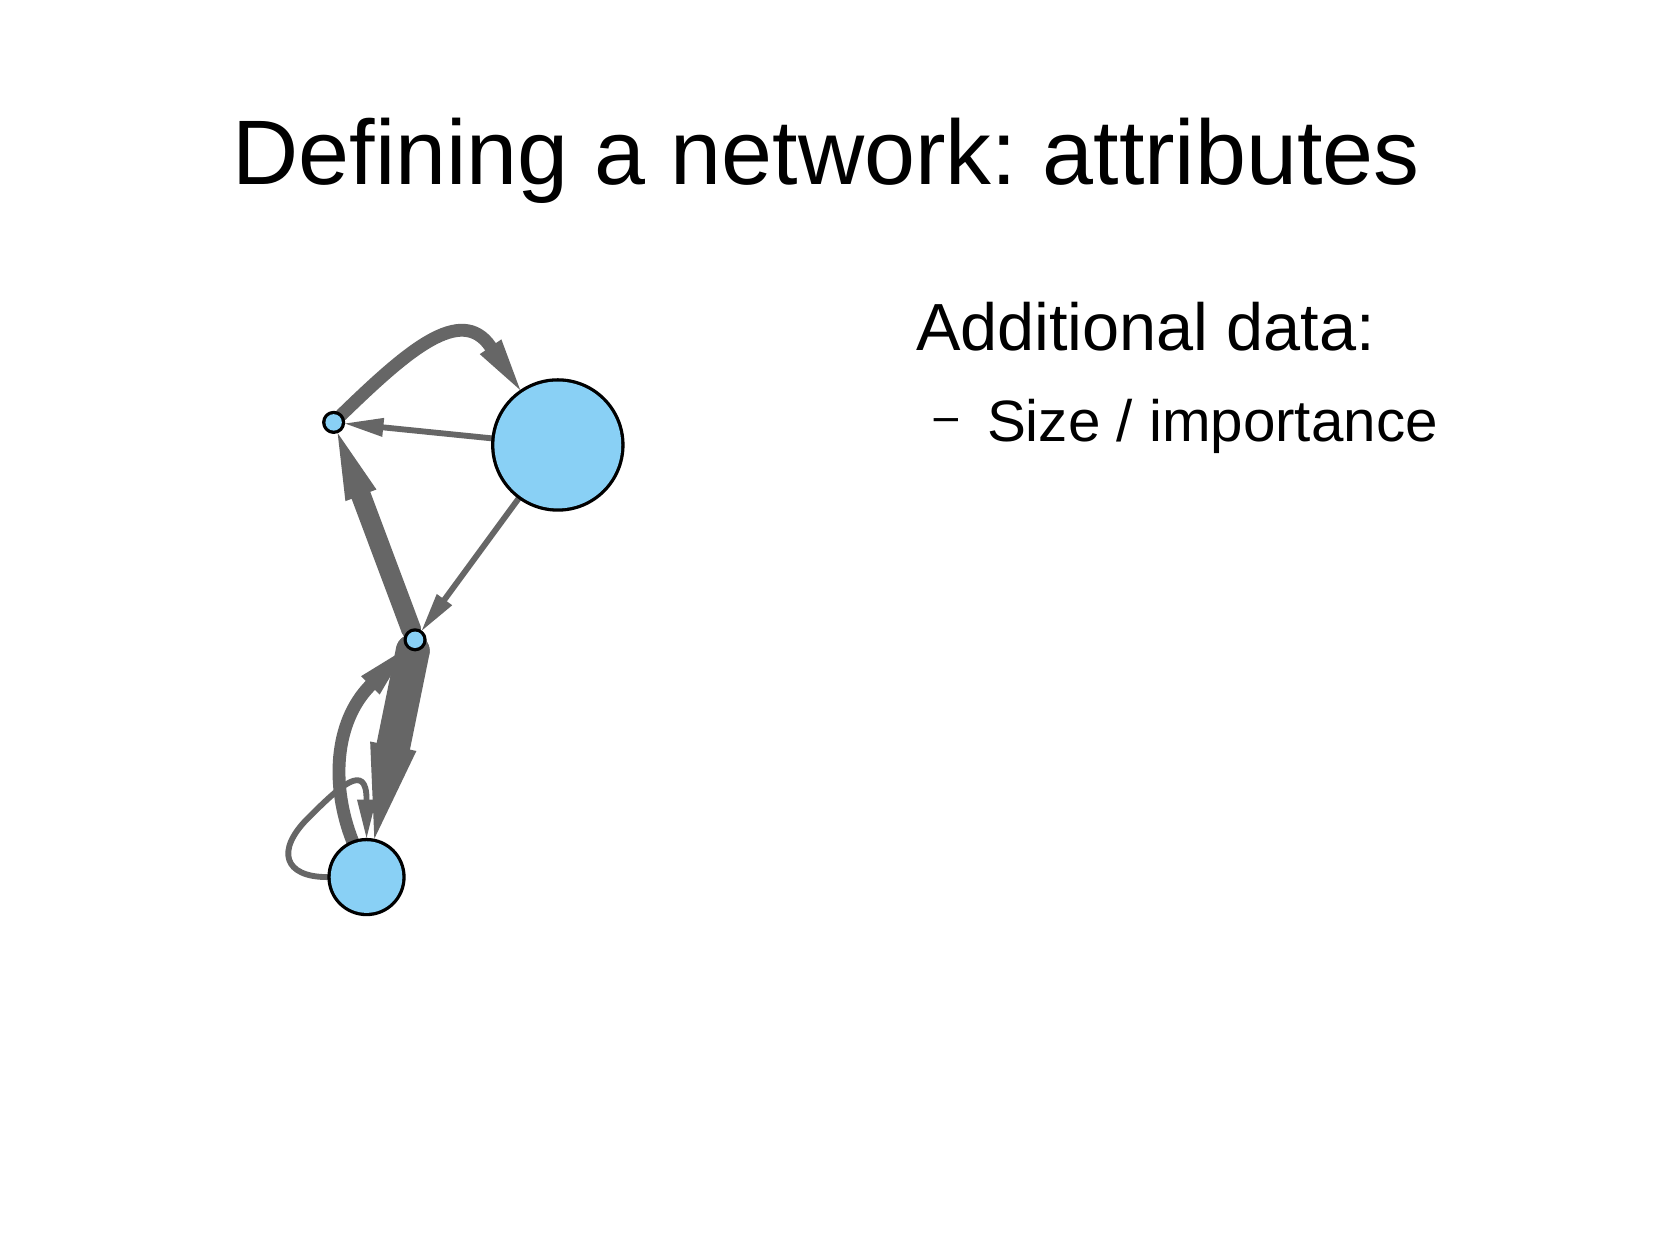

# Defining a network: attributes
Additional data:
Size / importance